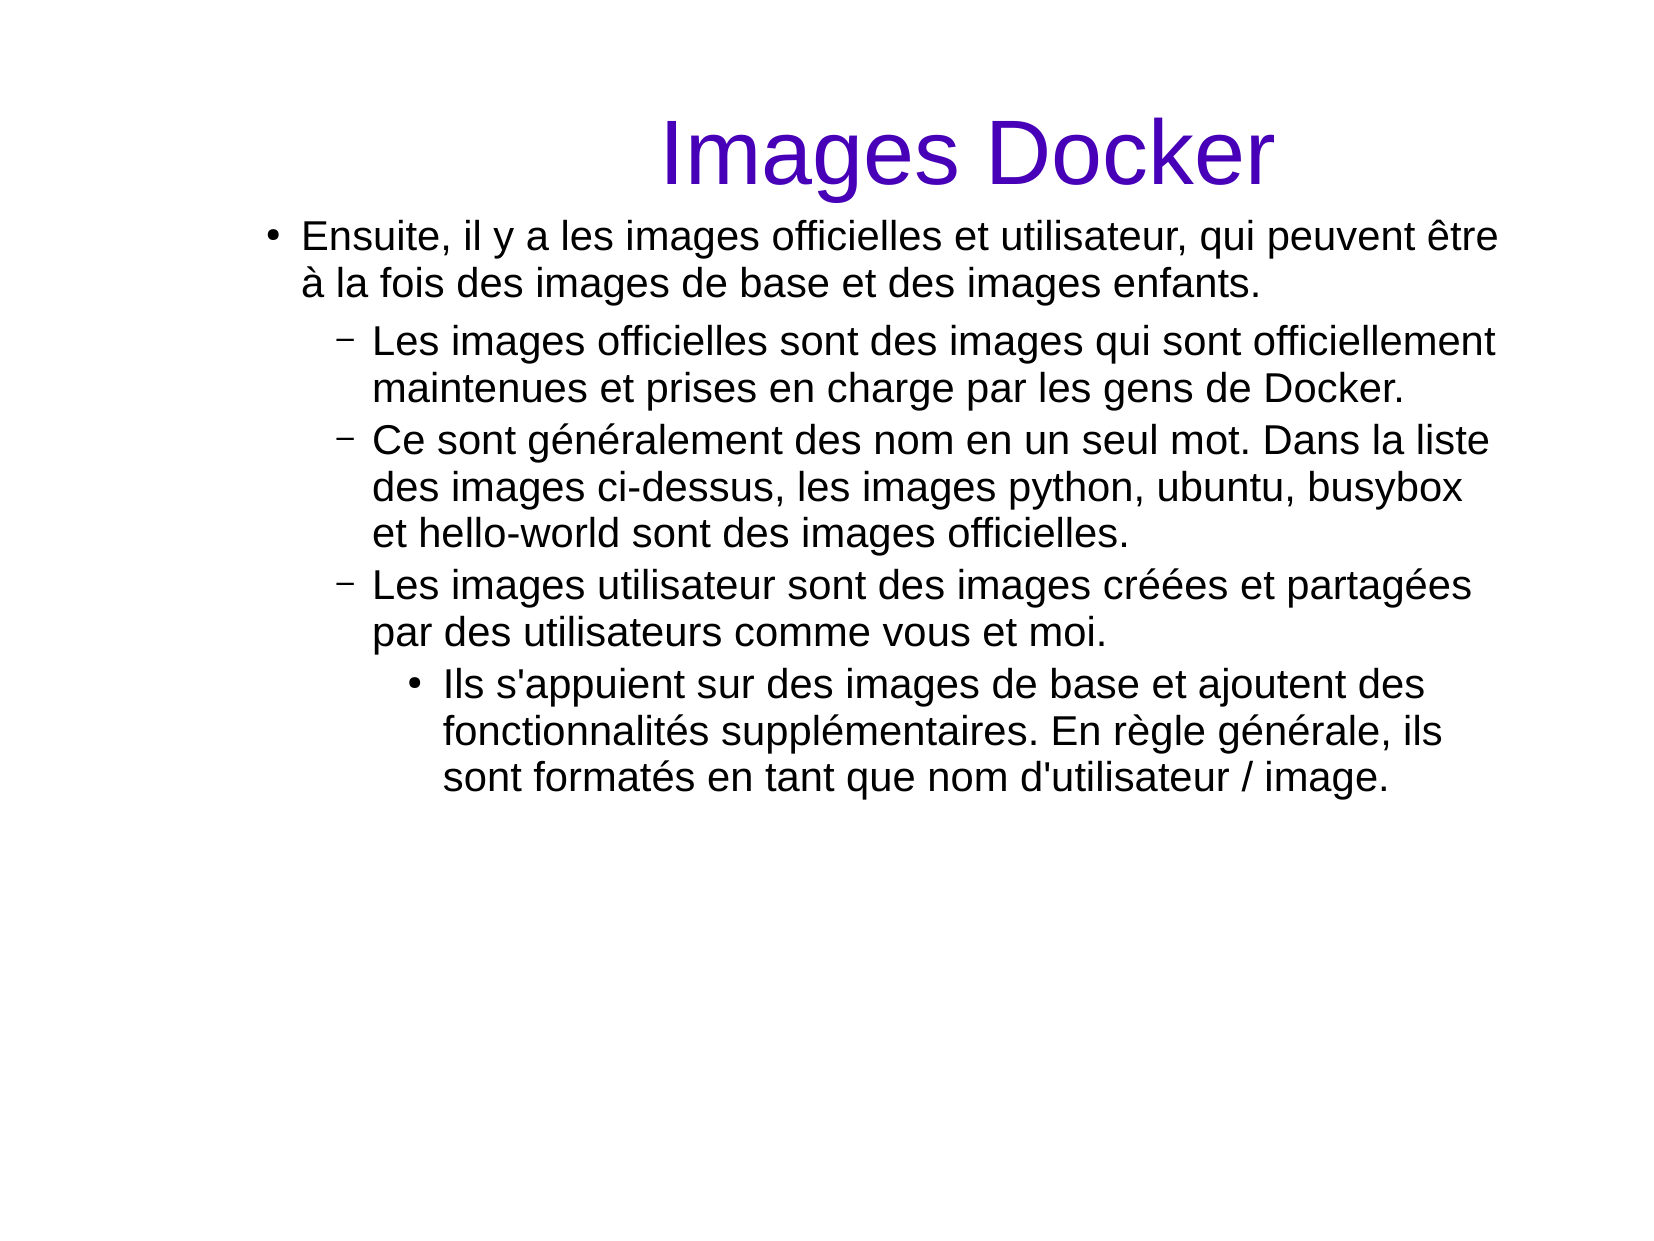

# Images Docker
Ensuite, il y a les images officielles et utilisateur, qui peuvent être à la fois des images de base et des images enfants.
Les images officielles sont des images qui sont officiellement maintenues et prises en charge par les gens de Docker.
Ce sont généralement des nom en un seul mot. Dans la liste des images ci-dessus, les images python, ubuntu, busybox et hello-world sont des images officielles.
Les images utilisateur sont des images créées et partagées par des utilisateurs comme vous et moi.
Ils s'appuient sur des images de base et ajoutent des fonctionnalités supplémentaires. En règle générale, ils sont formatés en tant que nom d'utilisateur / image.